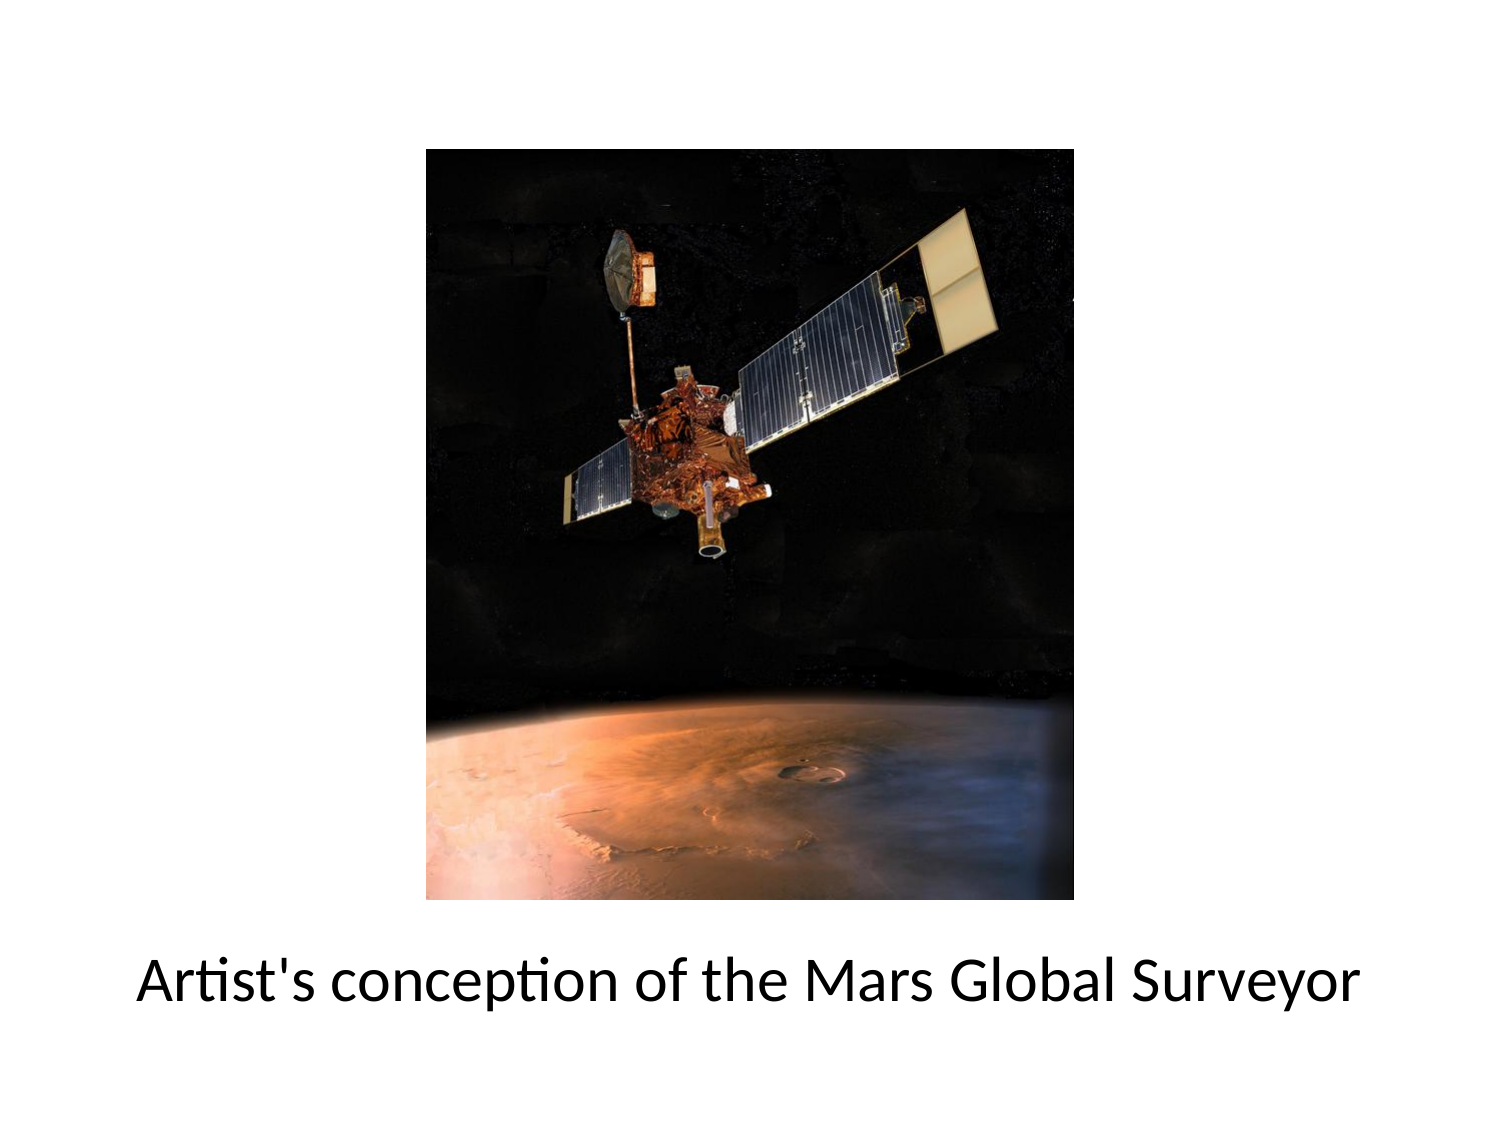

Artist's conception of the Mars Global Surveyor